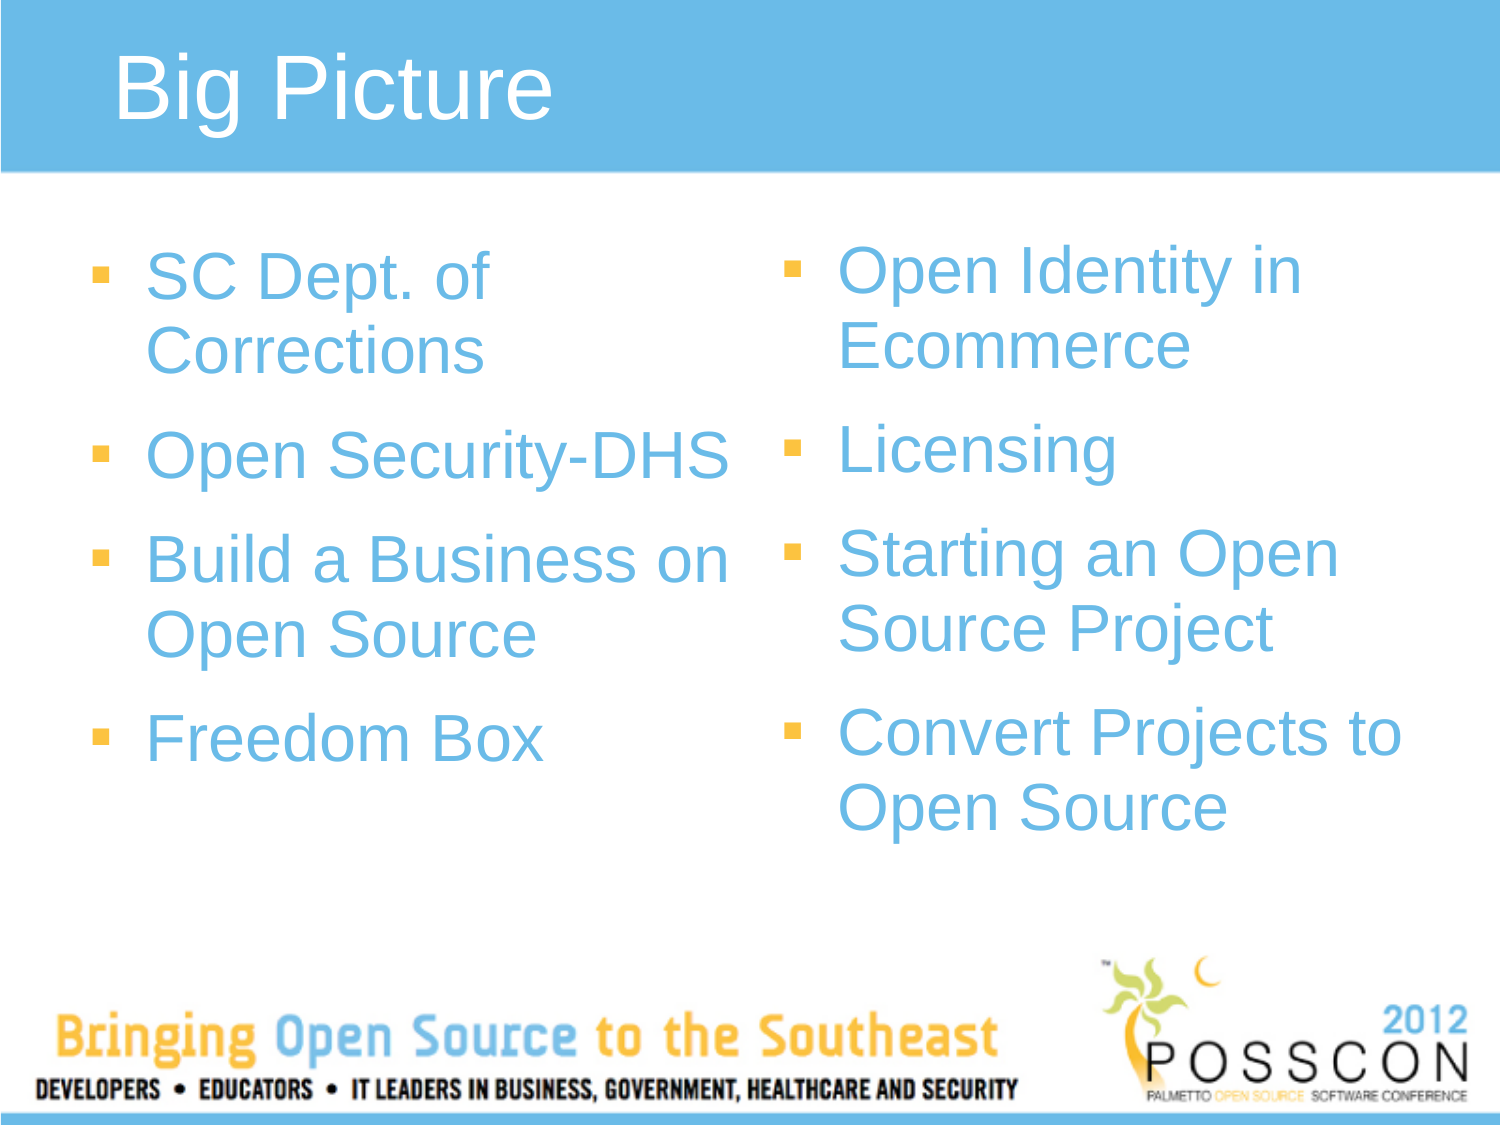

# Big Picture
Open Identity in Ecommerce
Licensing
Starting an Open Source Project
Convert Projects to Open Source
SC Dept. of Corrections
Open Security-DHS
Build a Business on Open Source
Freedom Box